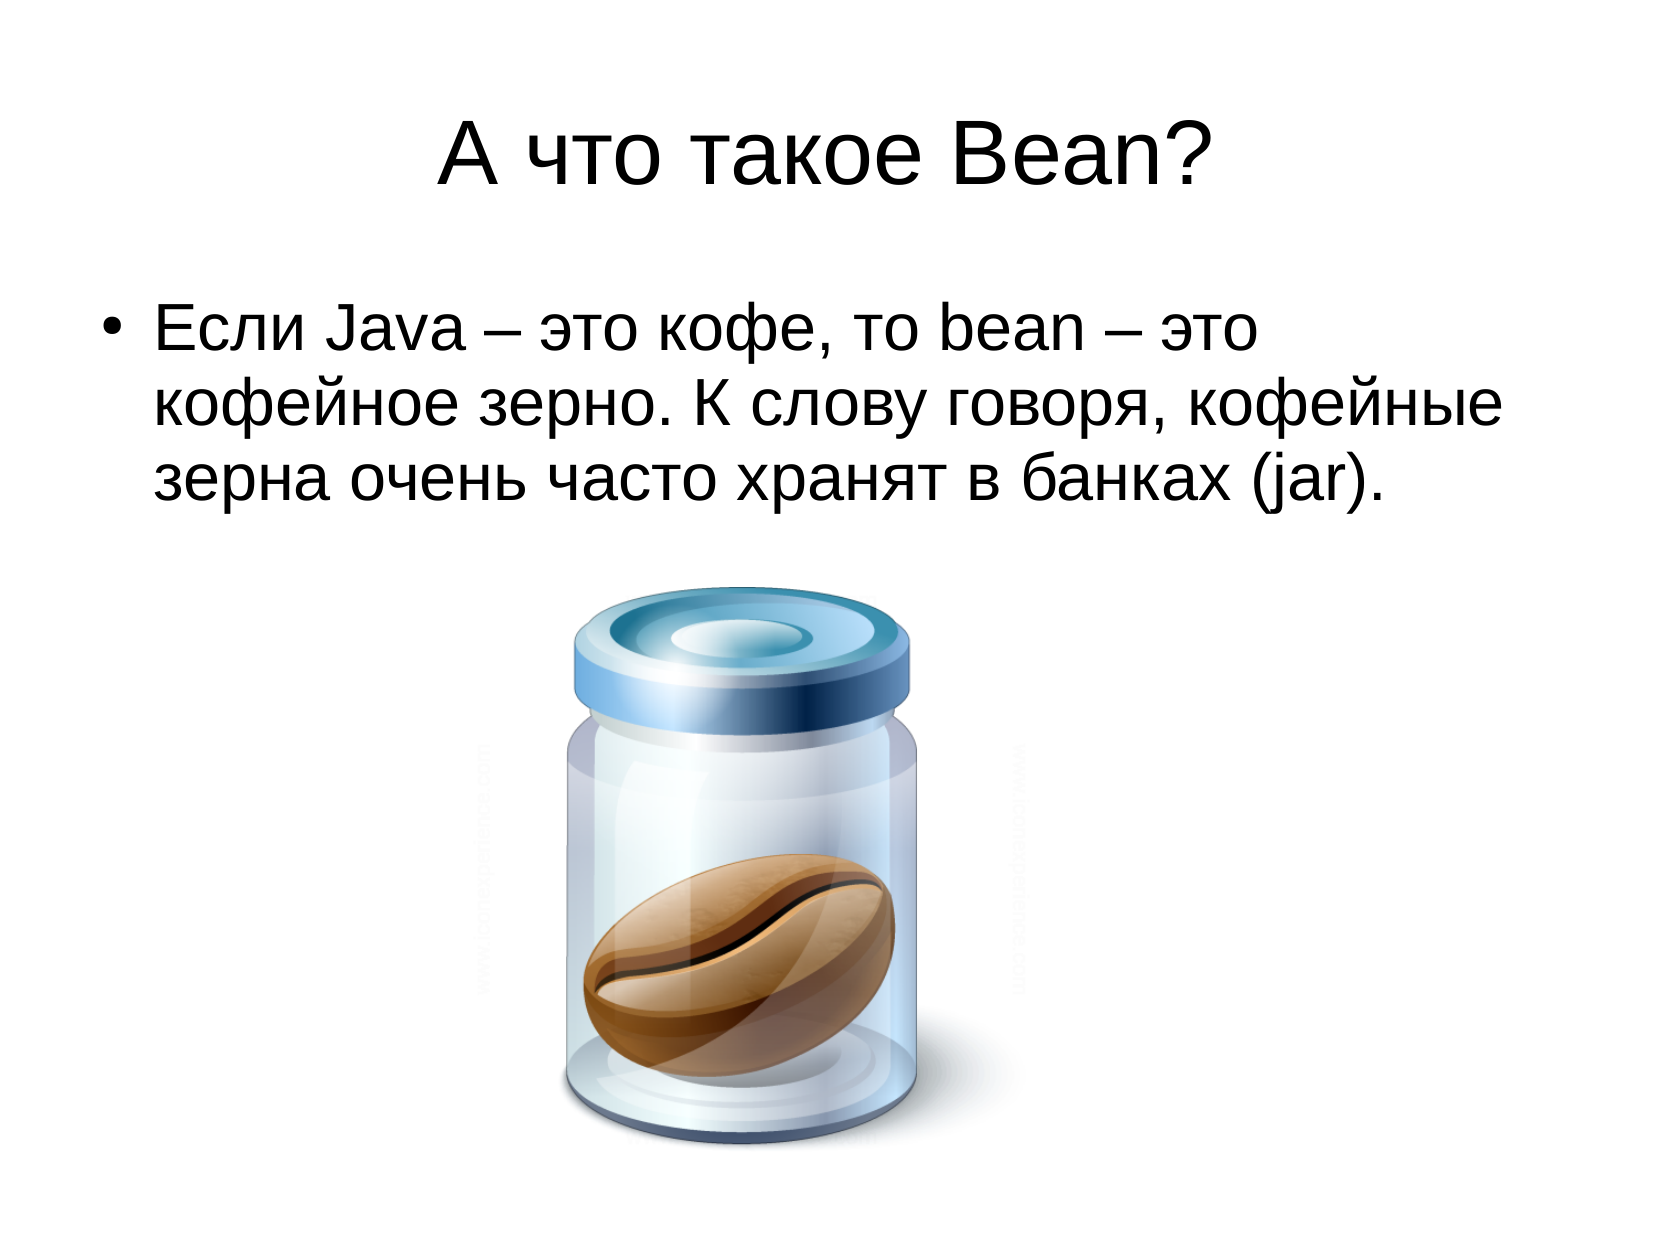

# А что такое Bean?
Если Java – это кофе, то bean – это кофейное зерно. К слову говоря, кофейные зерна очень часто хранят в банках (jar).